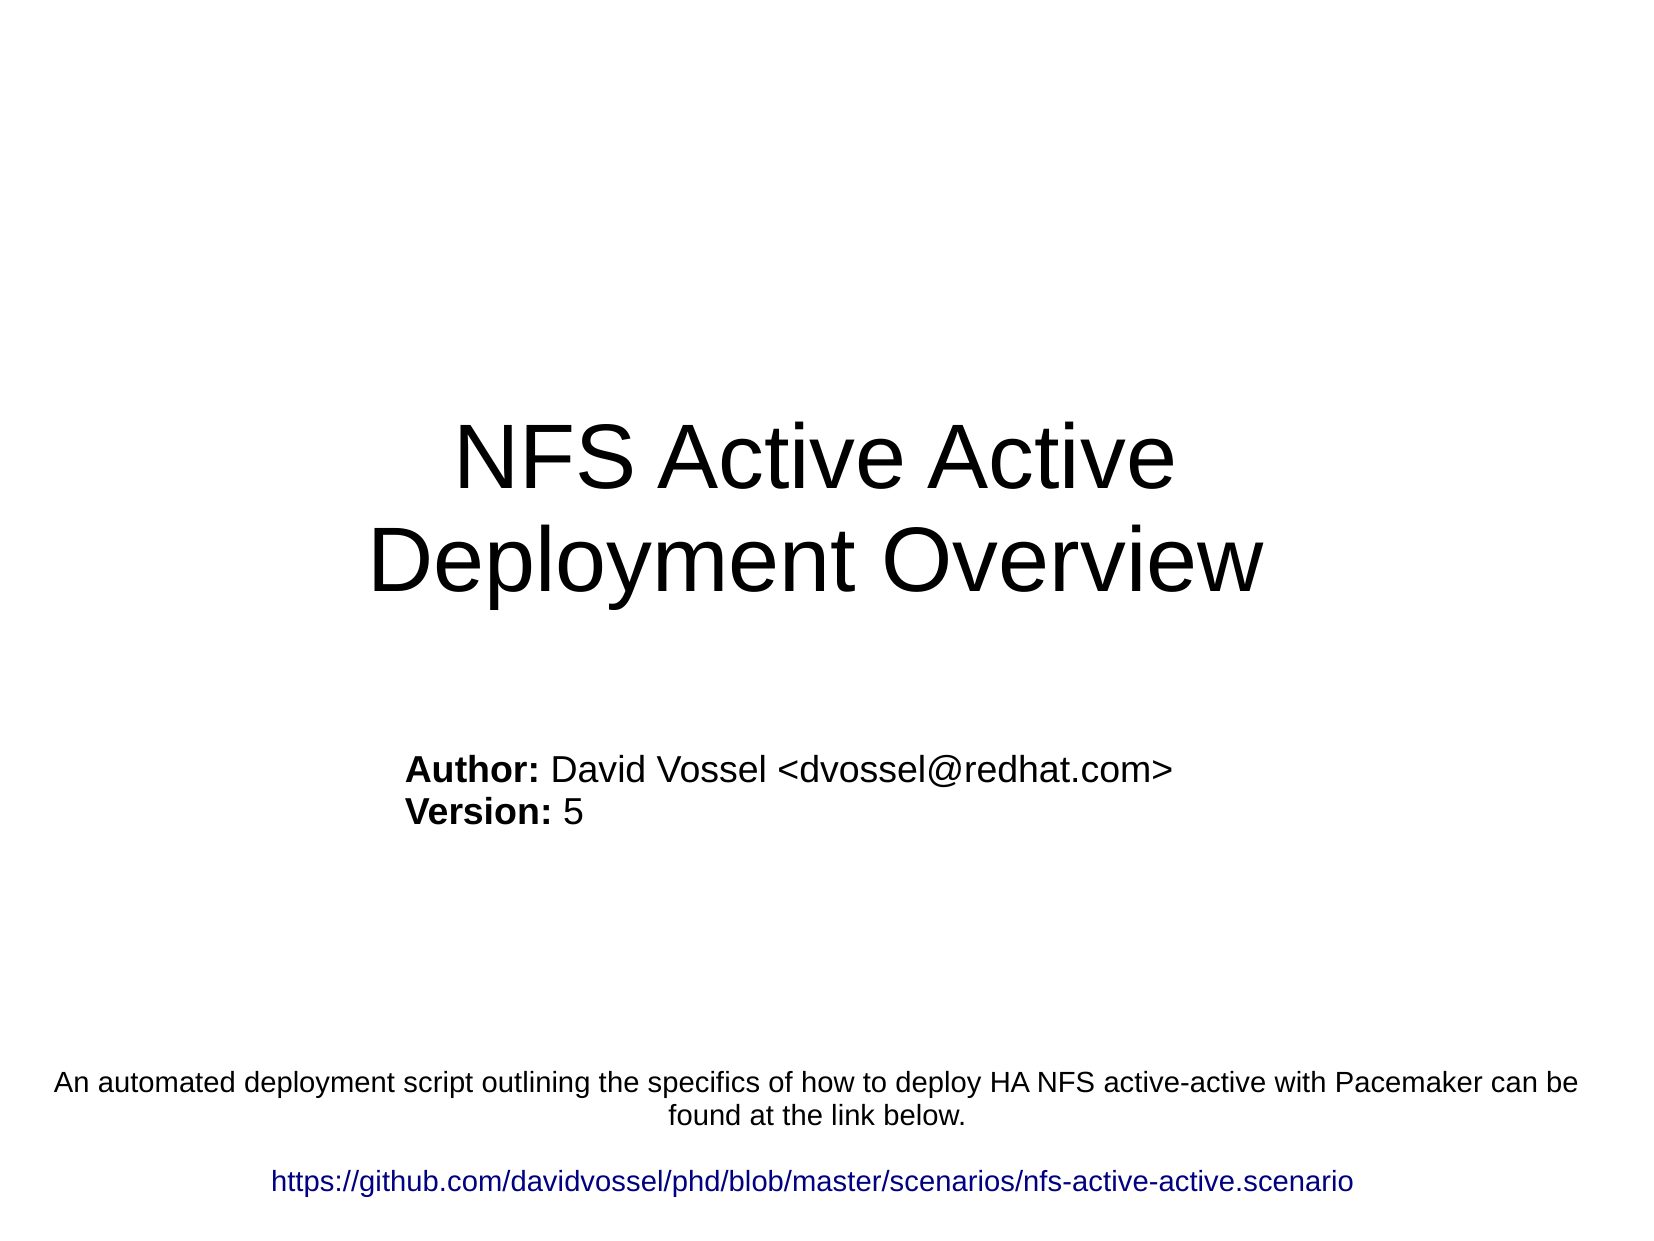

# NFS Active Active Deployment Overview
Author: David Vossel <dvossel@redhat.com>
Version: 5
An automated deployment script outlining the specifics of how to deploy HA NFS active-active with Pacemaker can be found at the link below.
https://github.com/davidvossel/phd/blob/master/scenarios/nfs-active-active.scenario